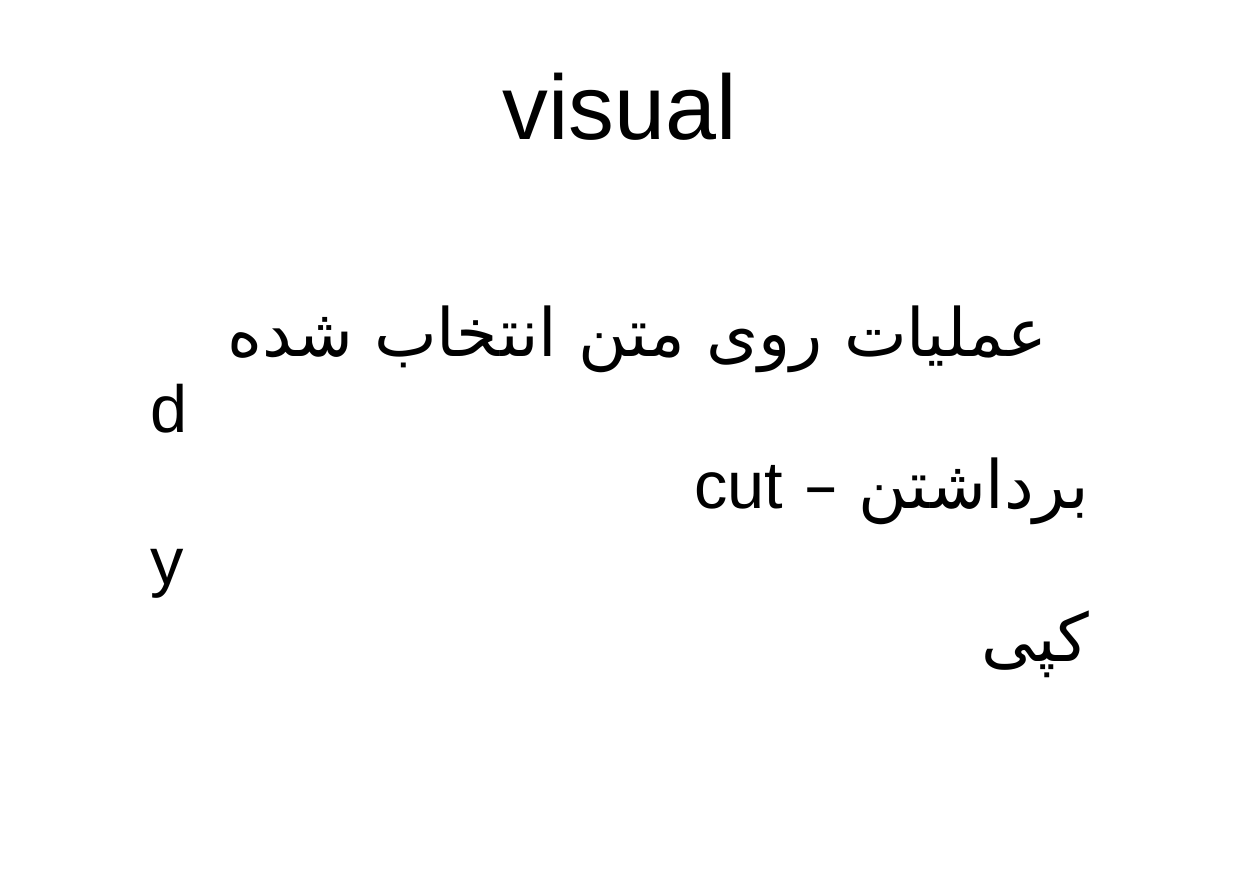

# visual
عملیات روی متن انتخاب شده
d
برداشتن – cut
y
کپی